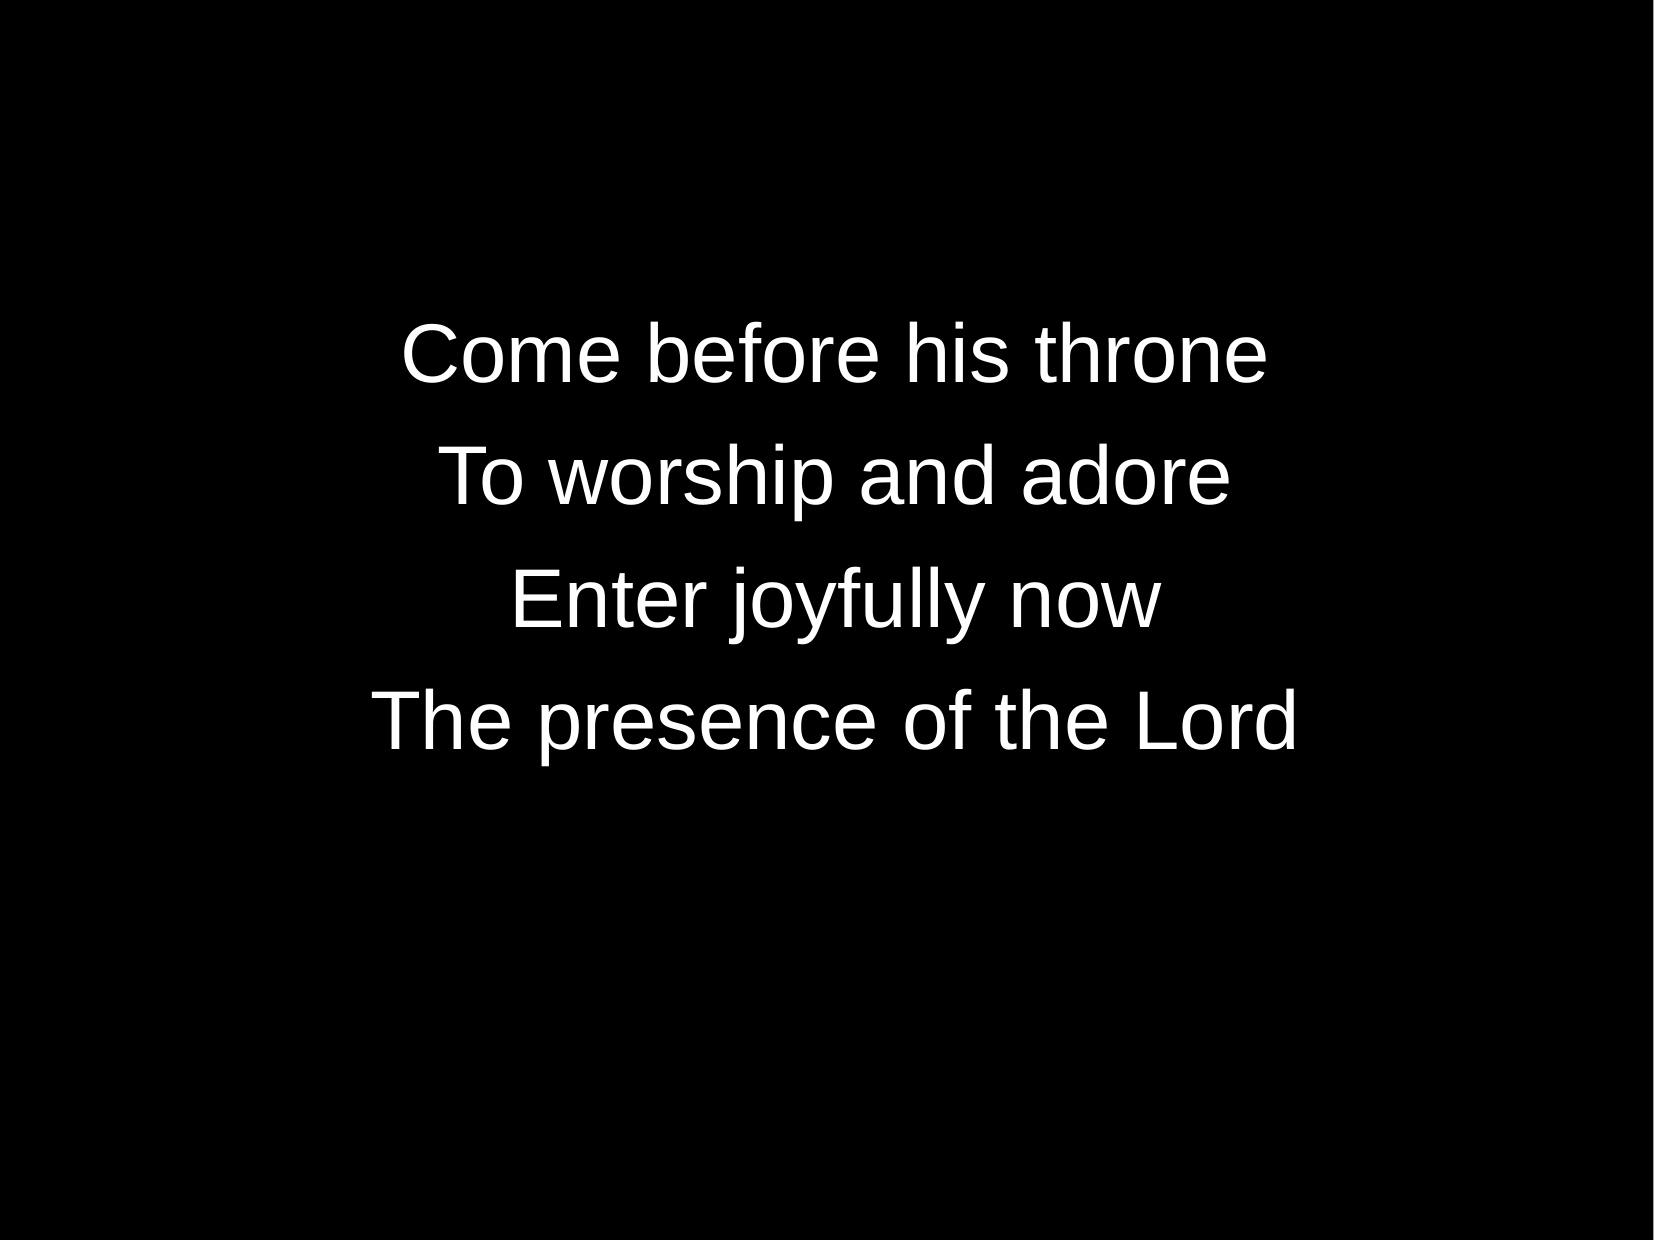

#
Come before his throne
To worship and adore
Enter joyfully now
The presence of the Lord